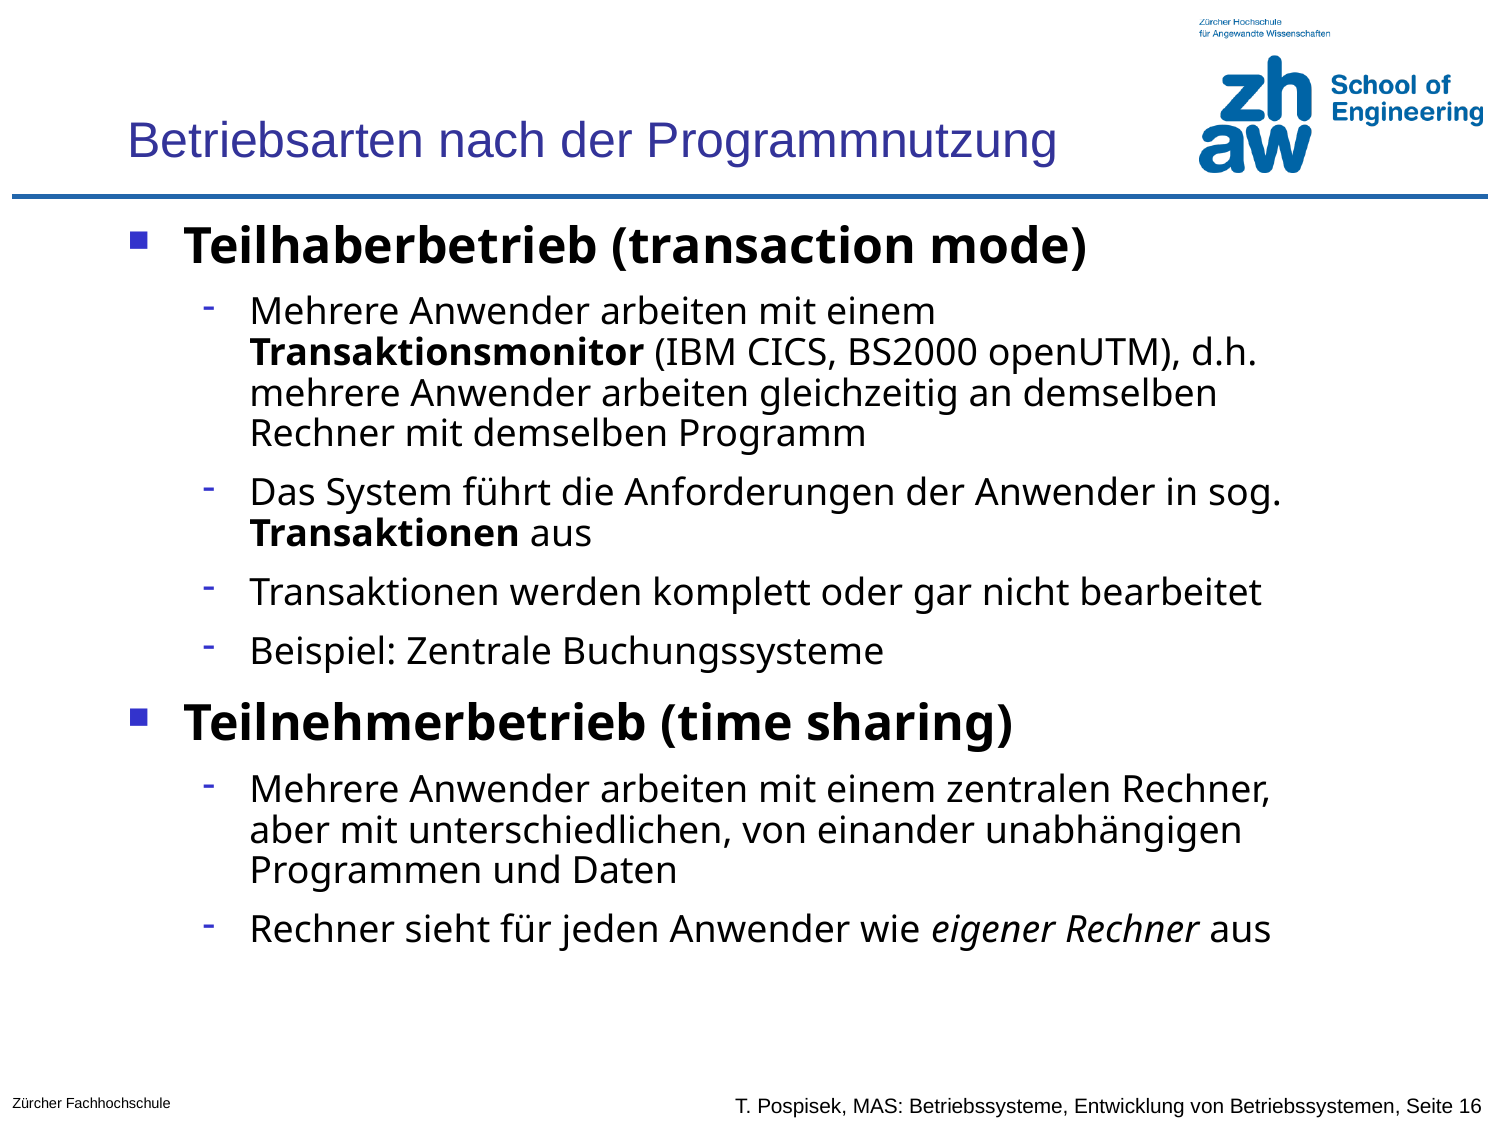

# Betriebsarten nach der Programmnutzung
Teilhaberbetrieb (transaction mode)
Mehrere Anwender arbeiten mit einem Transaktionsmonitor (IBM CICS, BS2000 openUTM), d.h. mehrere Anwender arbeiten gleichzeitig an demselben Rechner mit demselben Programm
Das System führt die Anforderungen der Anwender in sog. Transaktionen aus
Transaktionen werden komplett oder gar nicht bearbeitet
Beispiel: Zentrale Buchungssysteme
Teilnehmerbetrieb (time sharing)
Mehrere Anwender arbeiten mit einem zentralen Rechner, aber mit unterschiedlichen, von einander unabhängigen Programmen und Daten
Rechner sieht für jeden Anwender wie eigener Rechner aus